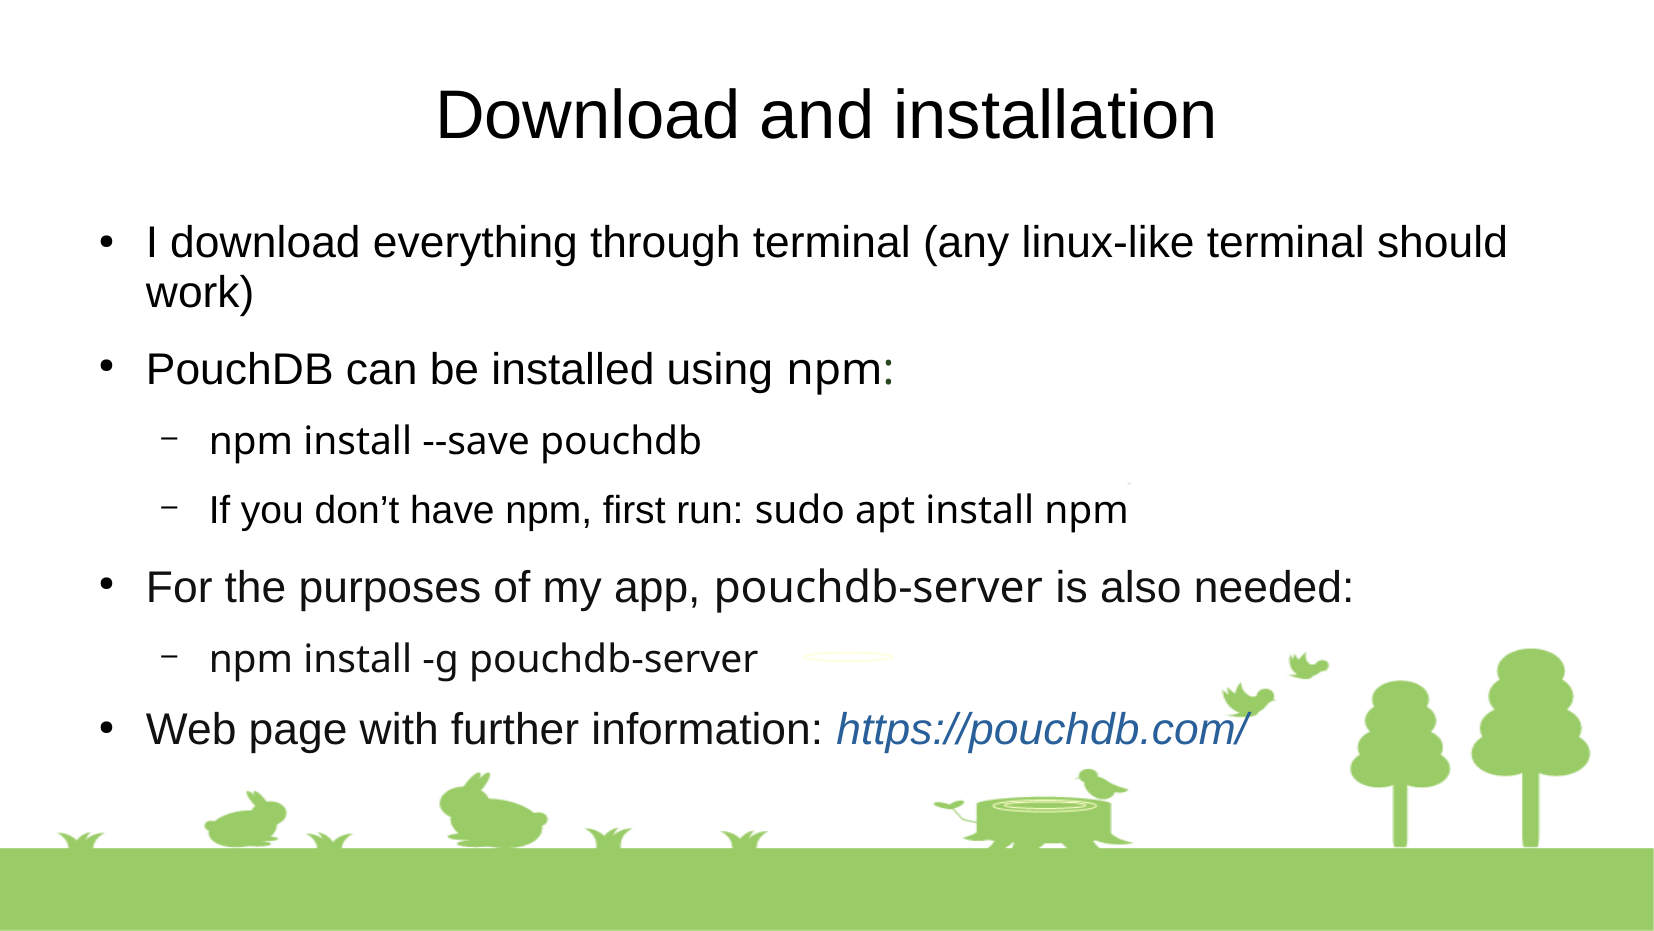

# Download and installation
I download everything through terminal (any linux-like terminal should work)
PouchDB can be installed using npm:
npm install --save pouchdb
If you don’t have npm, first run: sudo apt install npm
For the purposes of my app, pouchdb-server is also needed:
npm install -g pouchdb-server
Web page with further information: https://pouchdb.com/